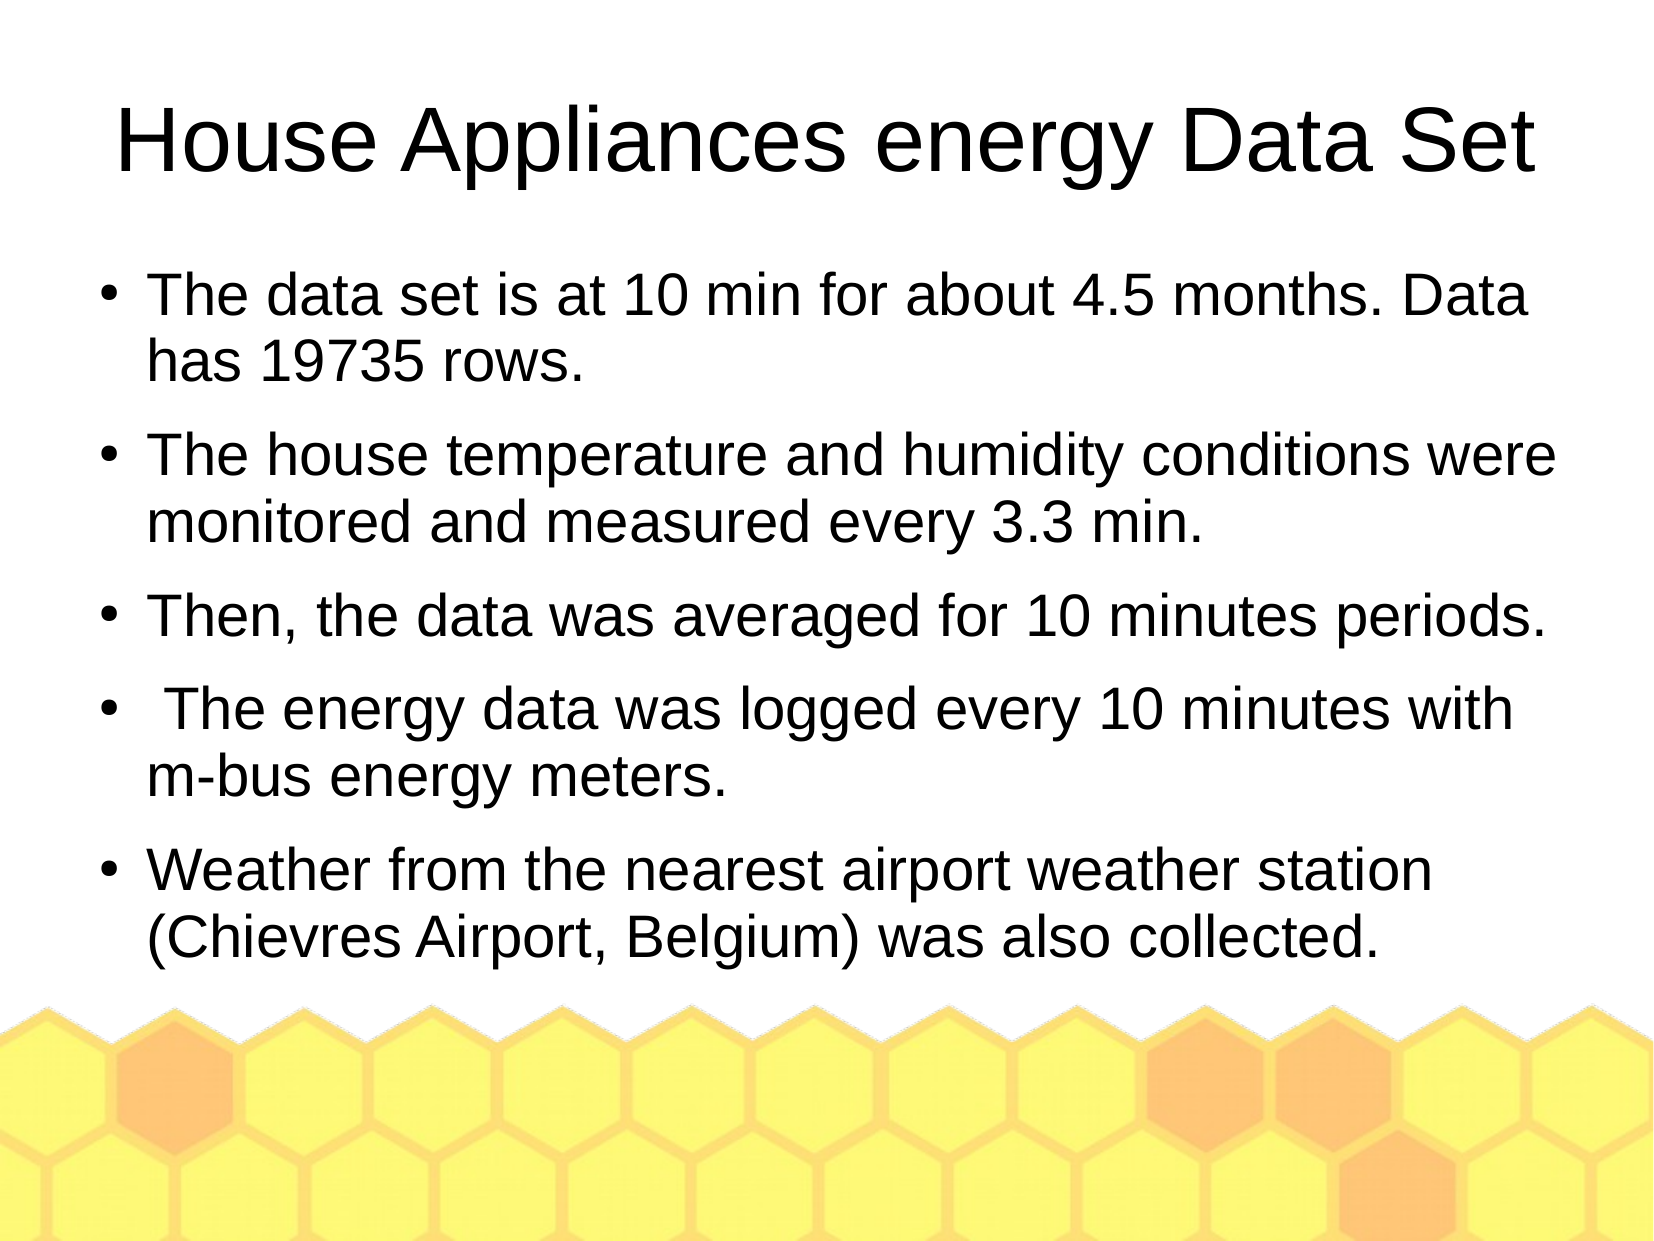

# House Appliances energy Data Set
The data set is at 10 min for about 4.5 months. Data has 19735 rows.
The house temperature and humidity conditions were monitored and measured every 3.3 min.
Then, the data was averaged for 10 minutes periods.
 The energy data was logged every 10 minutes with m-bus energy meters.
Weather from the nearest airport weather station (Chievres Airport, Belgium) was also collected.